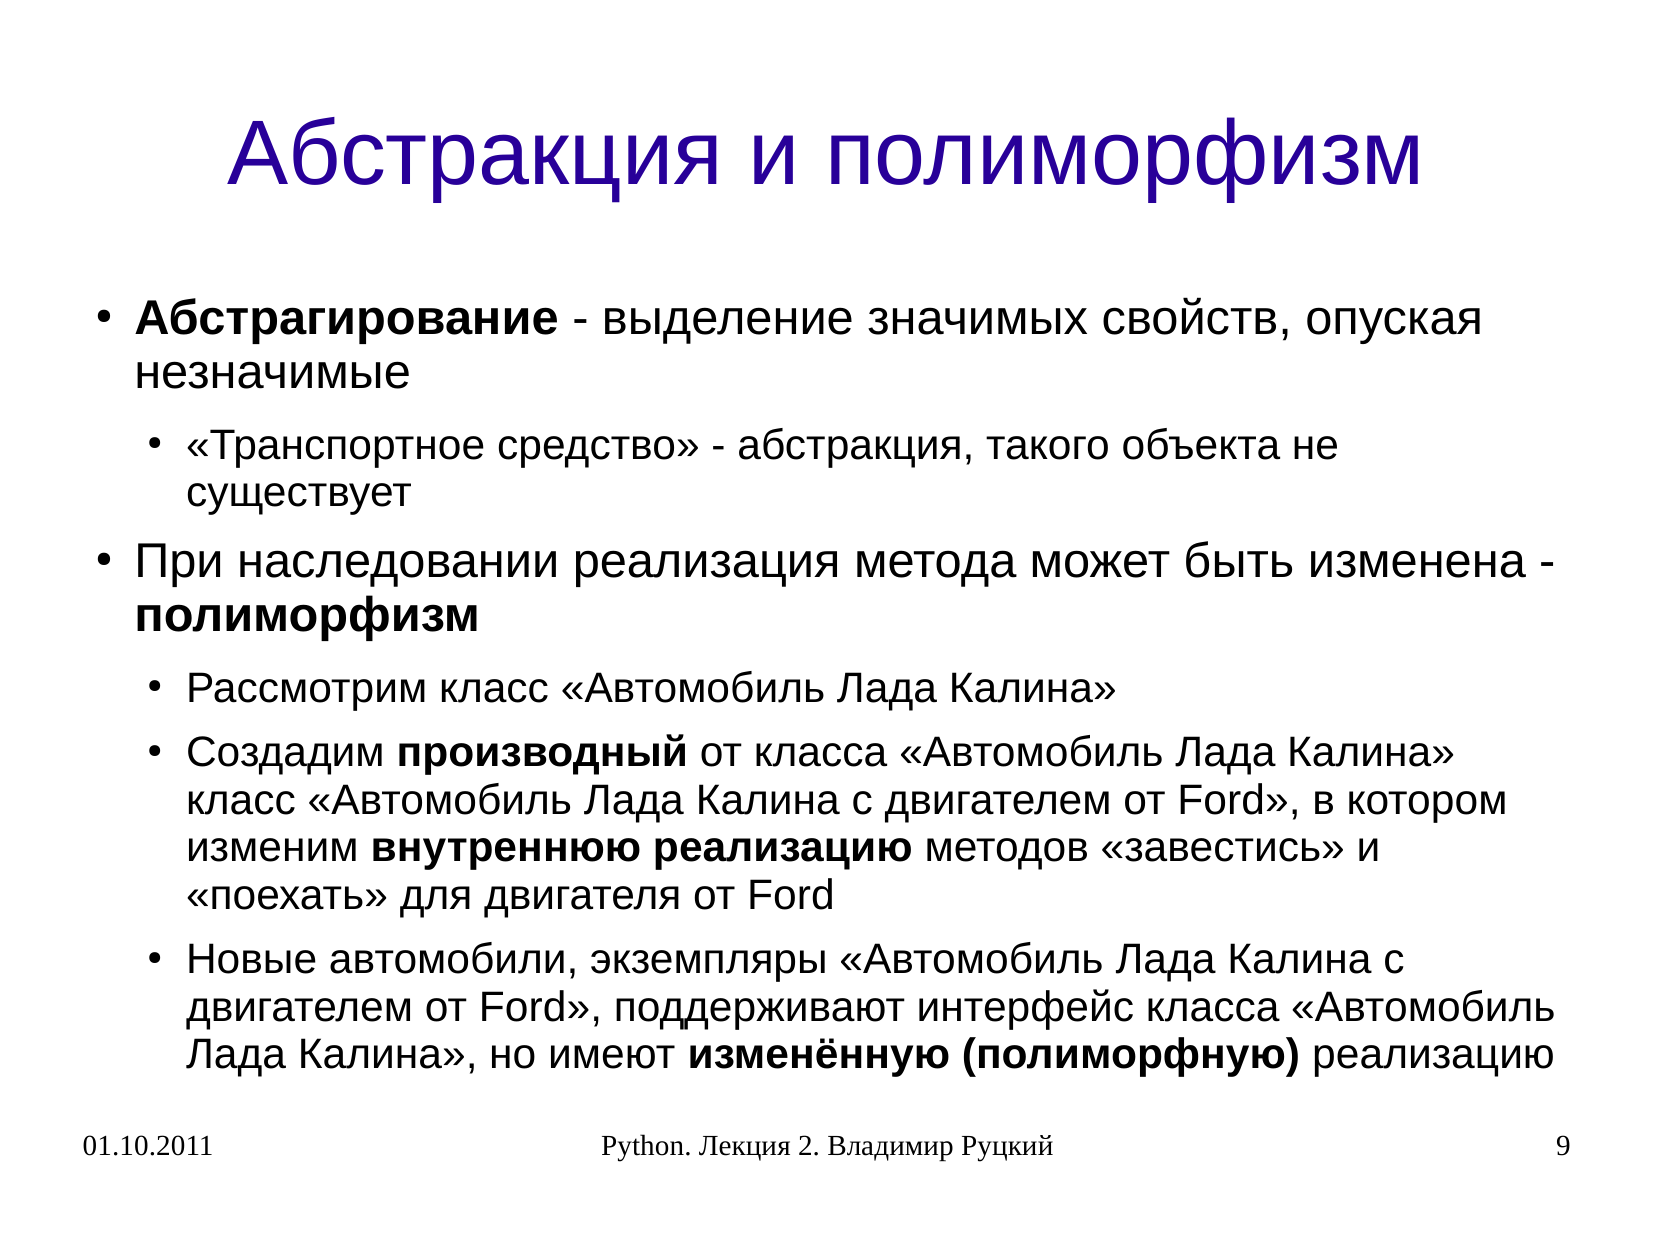

# Абстракция и полиморфизм
Абстрагирование - выделение значимых свойств, опуская незначимые
«Транспортное средство» - абстракция, такого объекта не существует
При наследовании реализация метода может быть изменена - полиморфизм
Рассмотрим класс «Автомобиль Лада Калина»
Создадим производный от класса «Автомобиль Лада Калина» класс «Автомобиль Лада Калина с двигателем от Ford», в котором изменим внутреннюю реализацию методов «завестись» и «поехать» для двигателя от Ford
Новые автомобили, экземпляры «Автомобиль Лада Калина с двигателем от Ford», поддерживают интерфейс класса «Автомобиль Лада Калина», но имеют изменённую (полиморфную) реализацию
01.10.2011
Python. Лекция 2. Владимир Руцкий
9